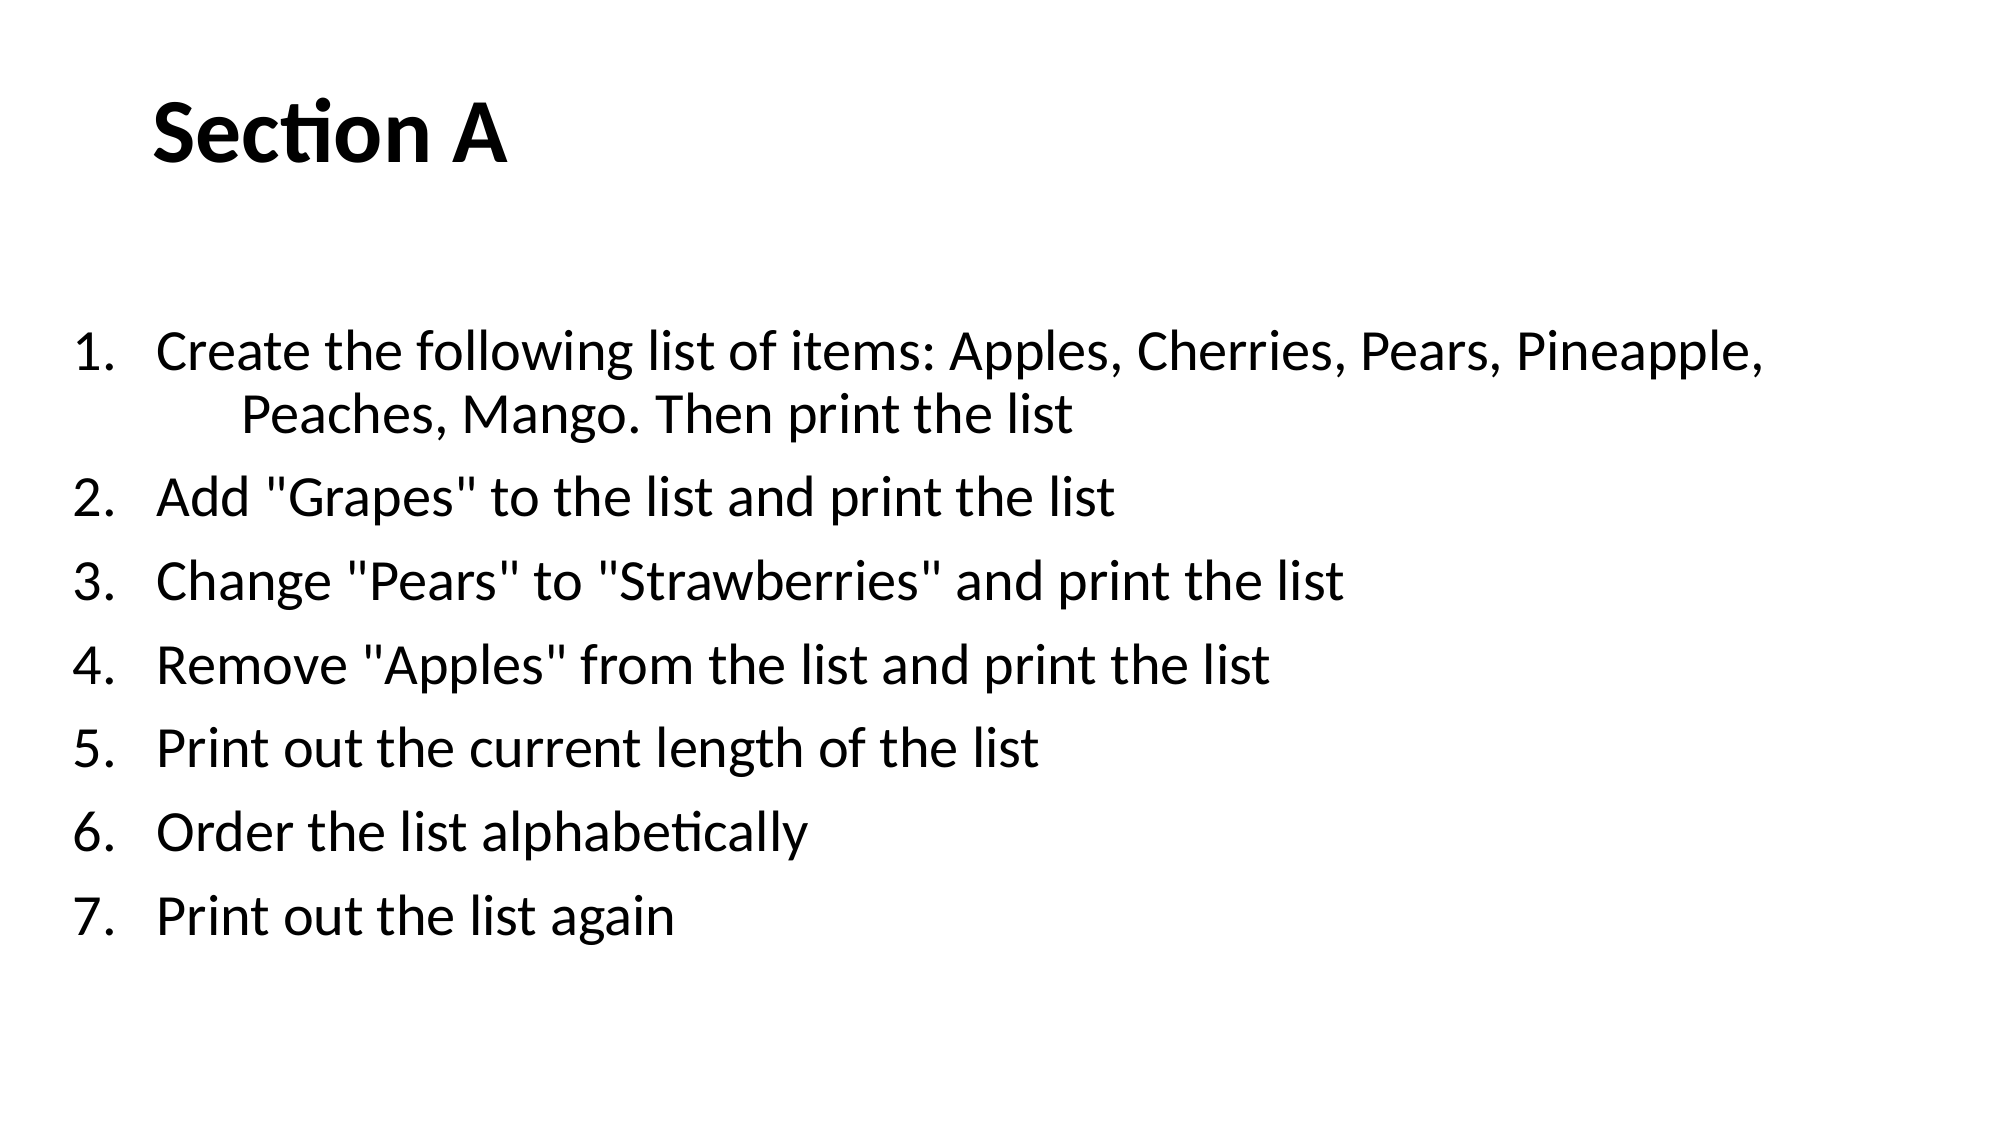

# Section A
Create the following list of items: Apples, Cherries, Pears, Pineapple, Peaches, Mango. Then print the list
Add "Grapes" to the list and print the list
Change "Pears" to "Strawberries" and print the list
Remove "Apples" from the list and print the list
Print out the current length of the list
Order the list alphabetically
Print out the list again